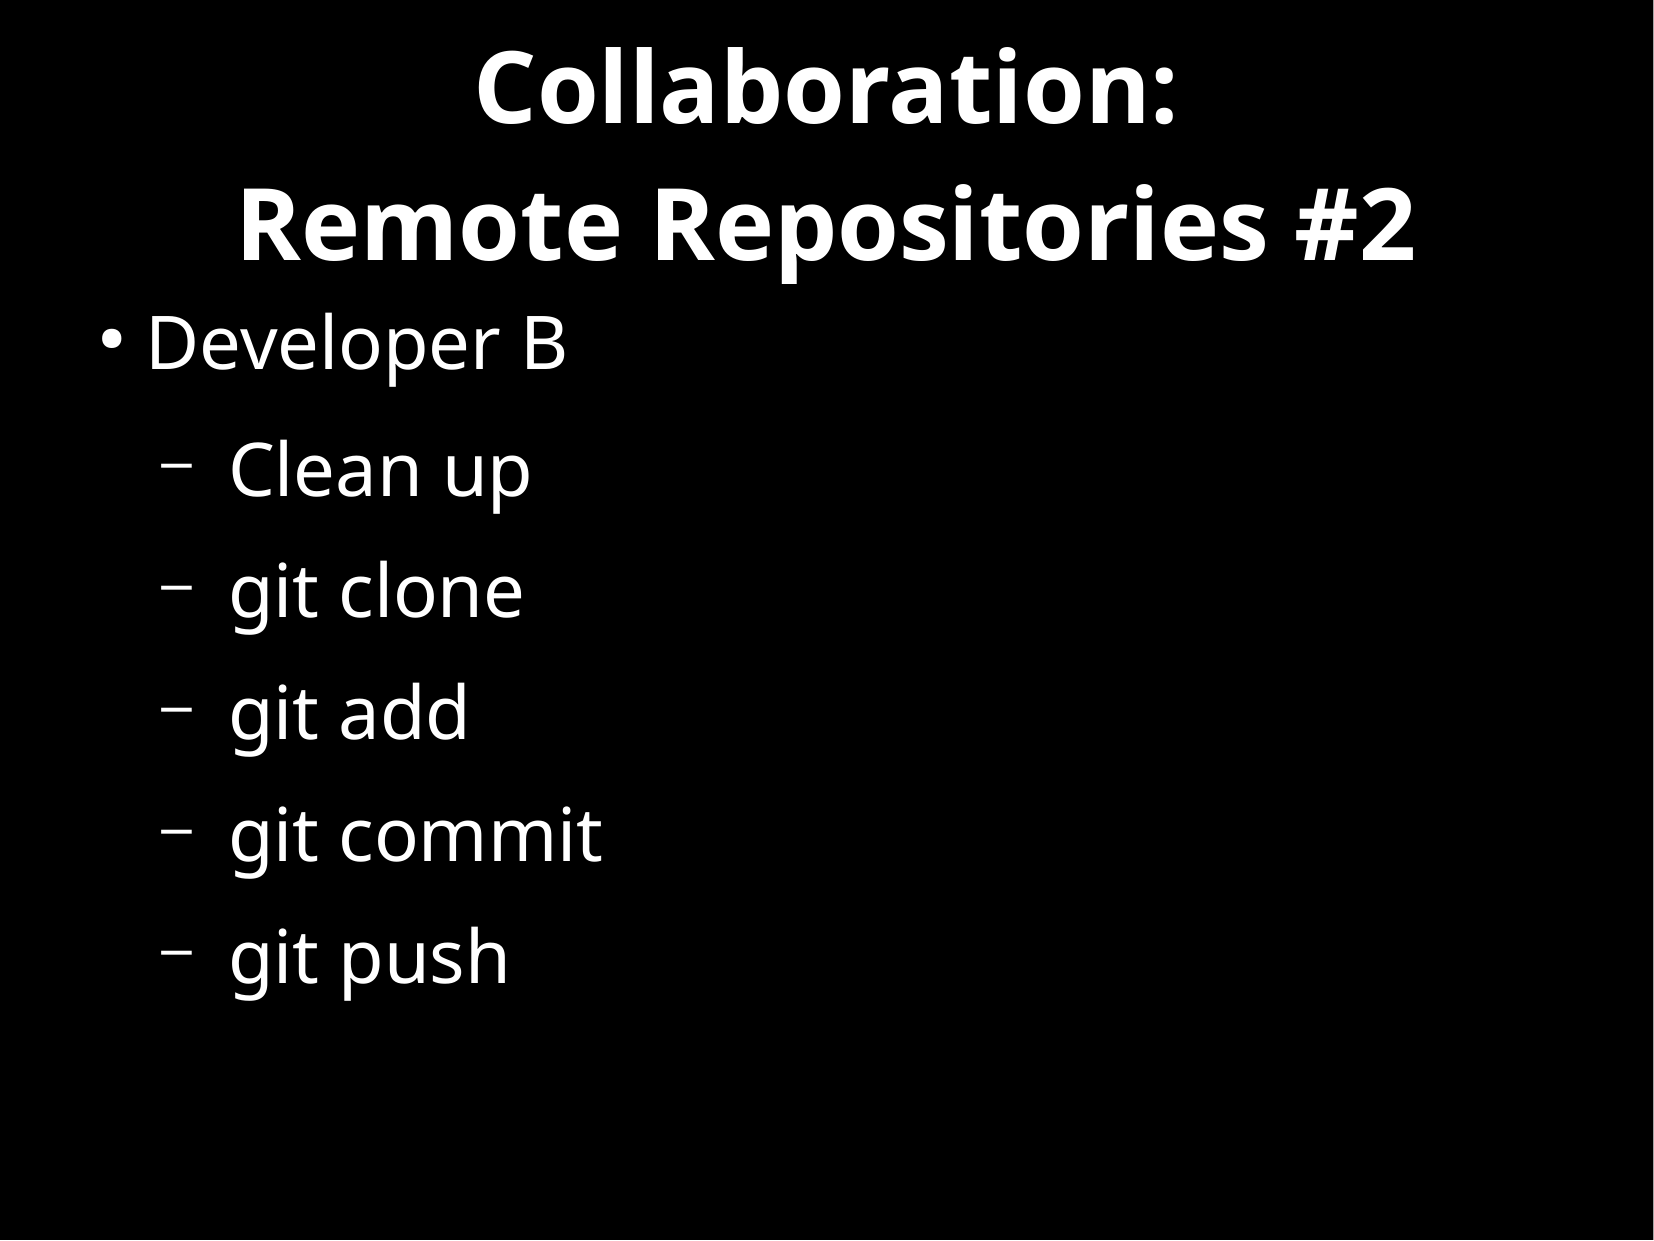

# Collaboration: Remote Repositories #2
Developer B
 Clean up
 git clone
 git add
 git commit
 git push